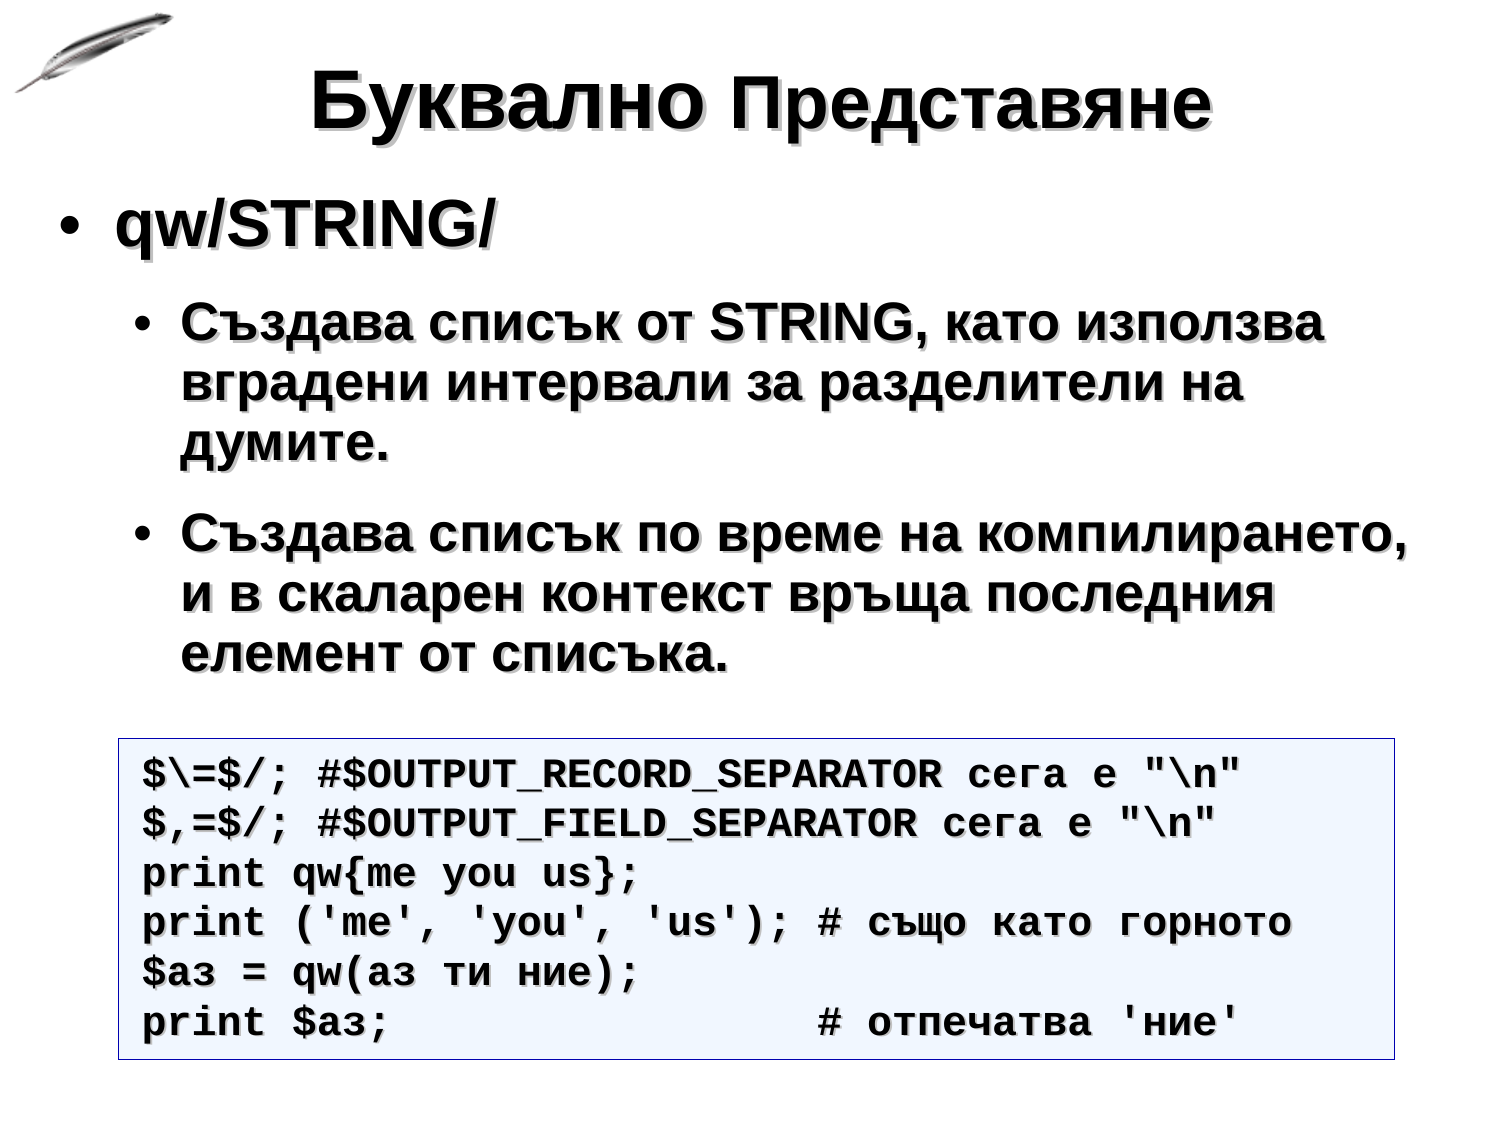

Буквално Представяне
# qw/STRING/
Създава списък от STRING, като използва вградени интервали за разделители на думите.
Създава списък по време на компилирането, и в скаларен контекст връща последния елемент от списъка.
$\=$/; #$OUTPUT_RECORD_SEPARATOR сега е "\n"
$,=$/; #$OUTPUT_FIELD_SEPARATOR сега е "\n"
print qw{me you us};
print ('me', 'you', 'us'); # също като горното
$аз = qw(аз ти ние);
print $аз; # отпечатва 'ние'